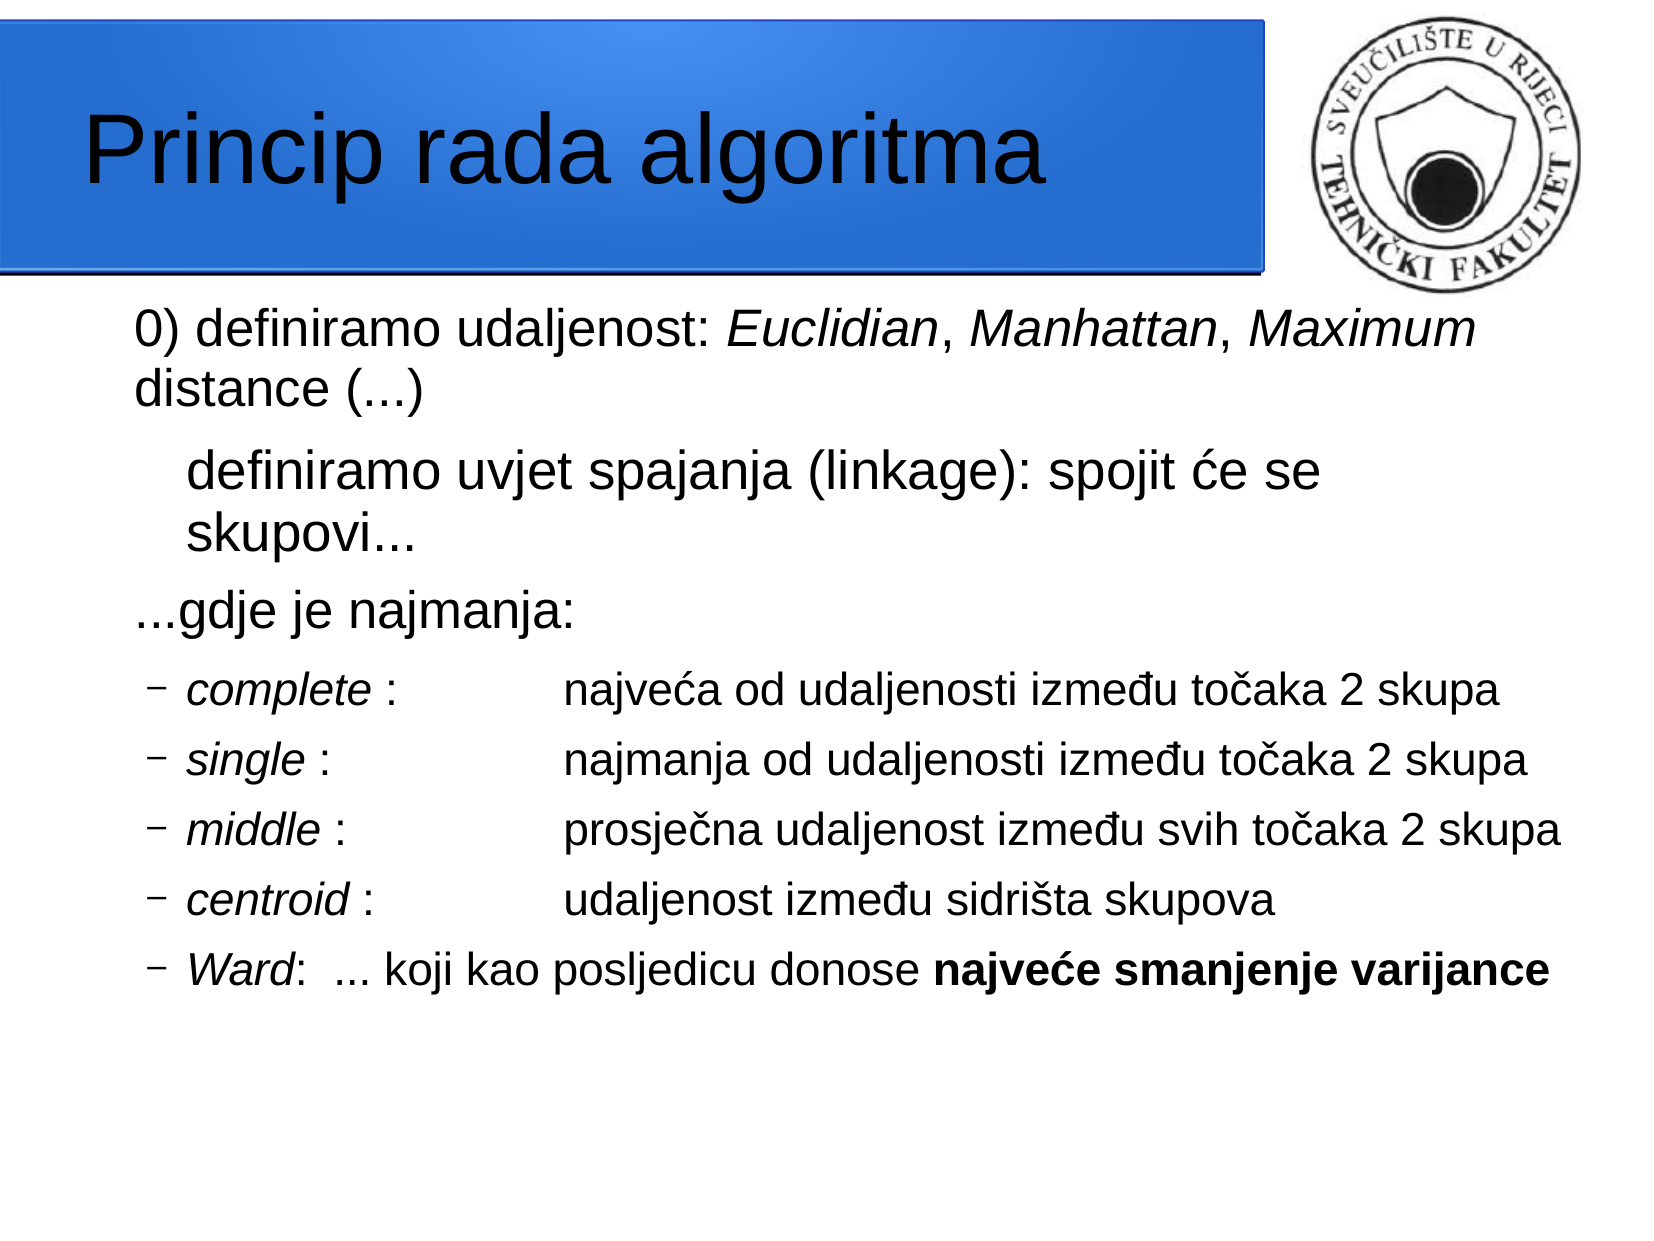

# Princip rada algoritma
0) definiramo udaljenost: Euclidian, Manhattan, Maximum distance (...)
definiramo uvjet spajanja (linkage): spojit će se skupovi...
...gdje je najmanja:
complete :							 		najveća od udaljenosti između točaka 2 skupa
single :					 				 		najmanja od udaljenosti između točaka 2 skupa
middle : 		 				prosječna udaljenost između svih točaka 2 skupa
centroid : 		 	 			udaljenost između sidrišta skupova
Ward: ... koji kao posljedicu donose najveće smanjenje varijance